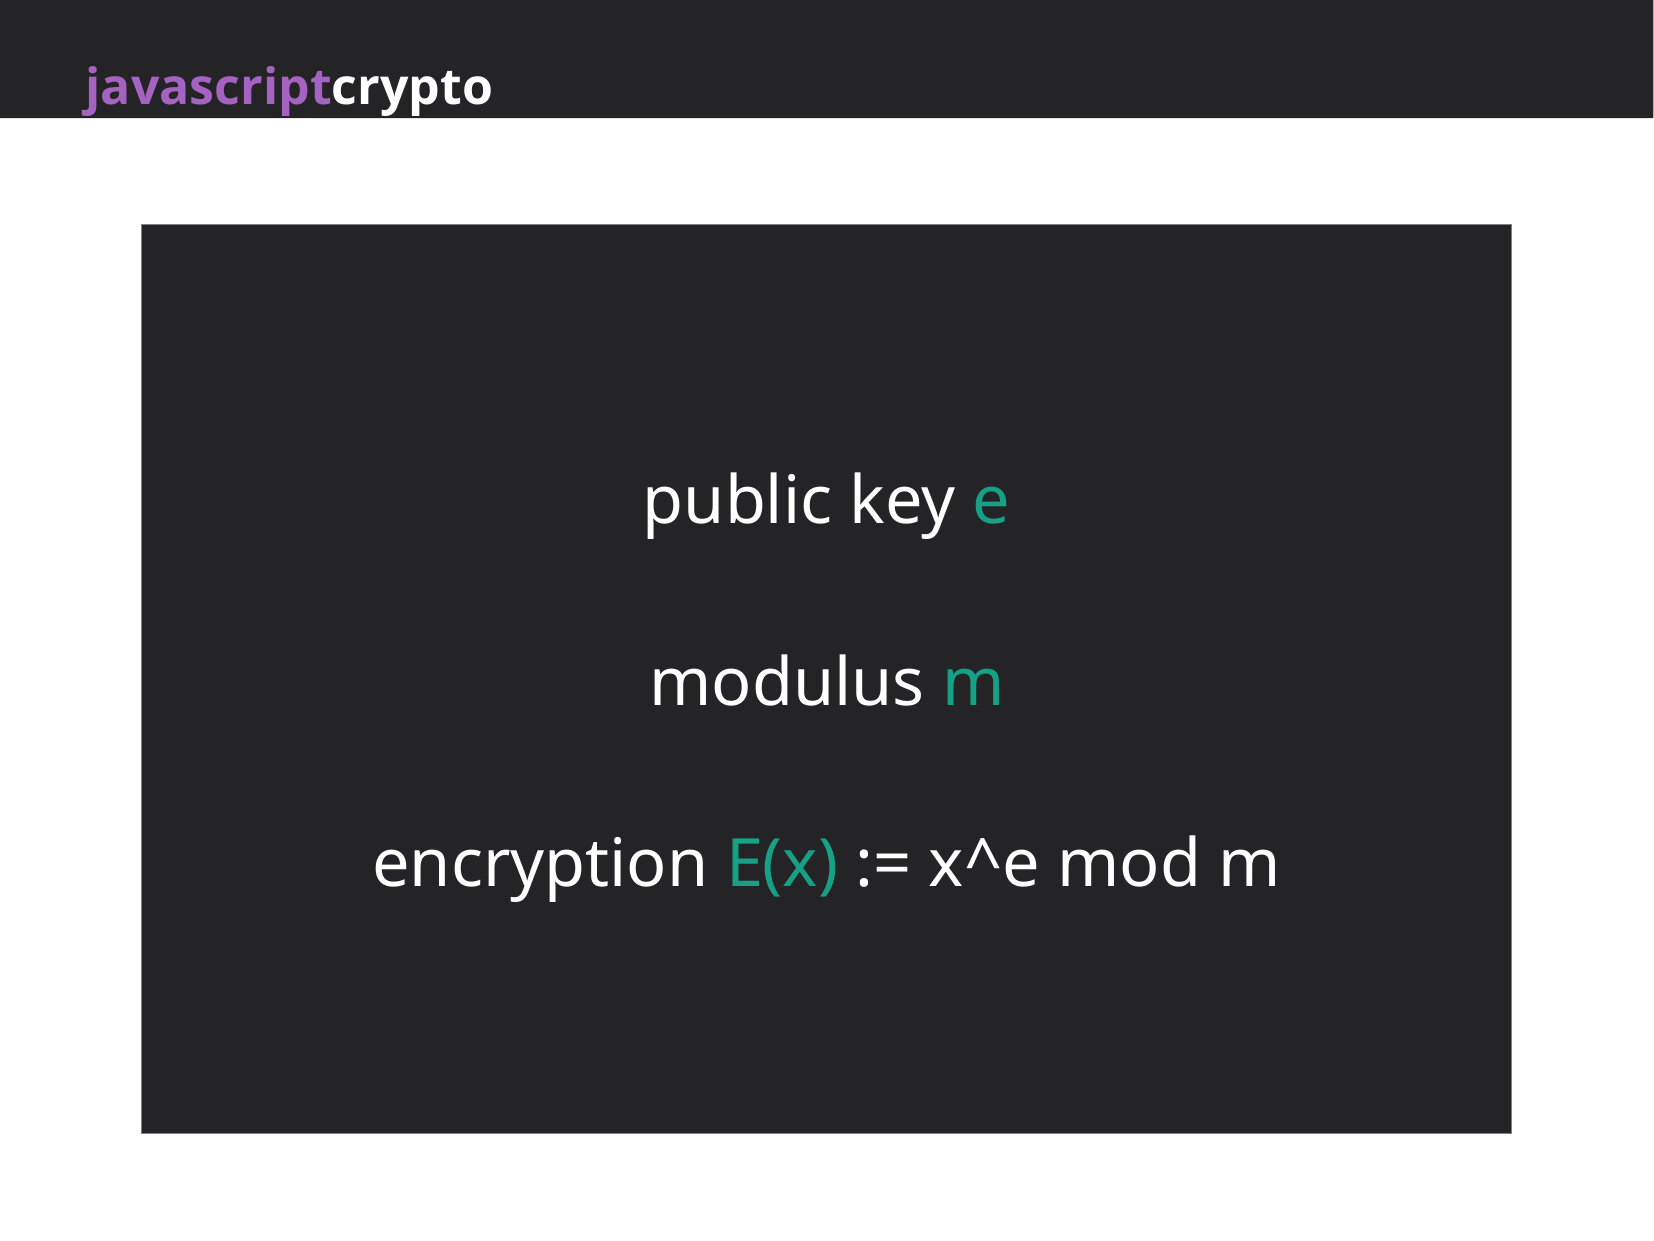

javascriptcrypto
public key e
modulus m
encryption E(x) := x^e mod m
encrypt shit